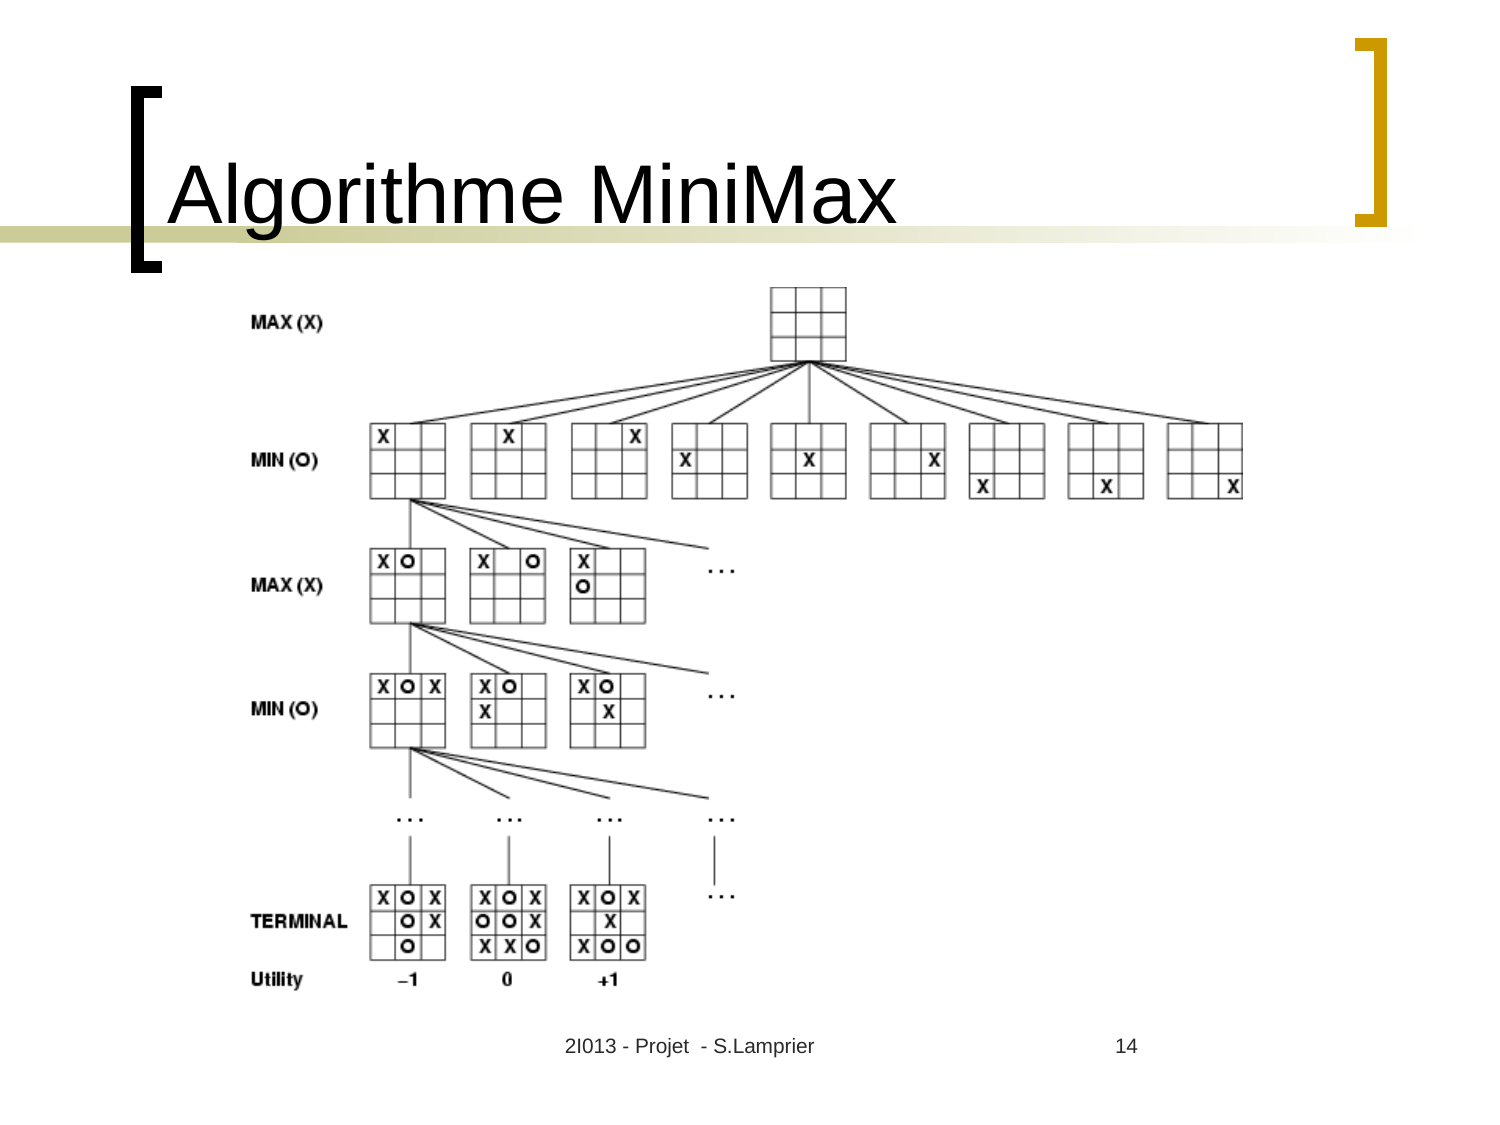

# Algorithme MiniMax
2I013 - Projet - S.Lamprier